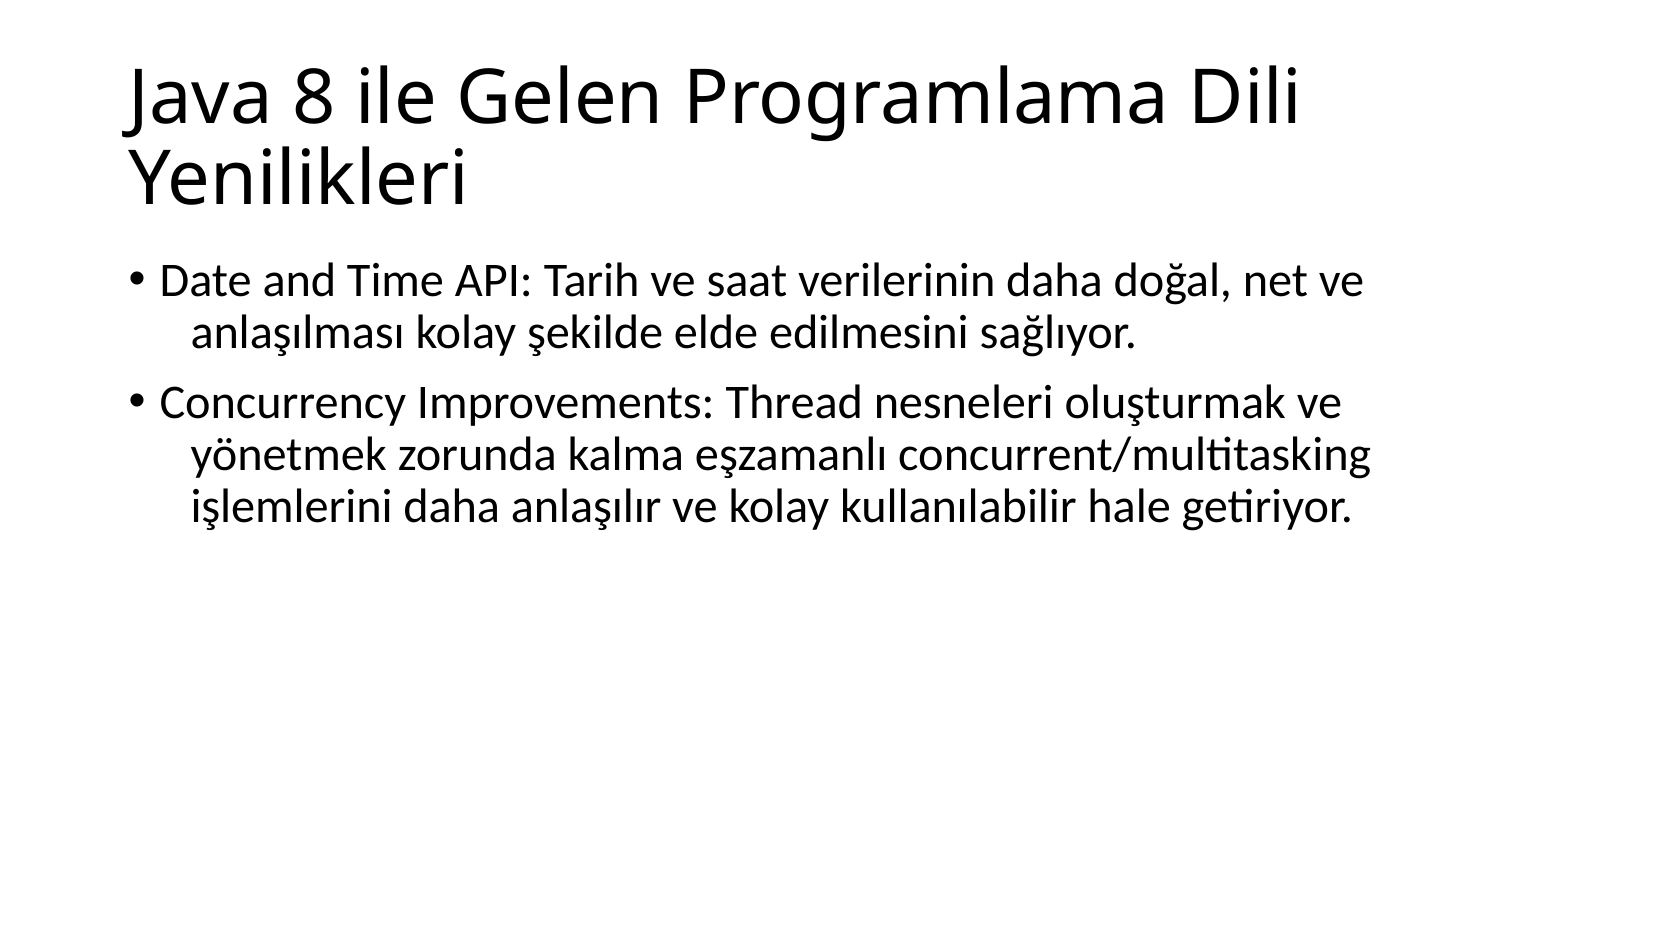

# Java 8 ile Gelen Programlama Dili Yenilikleri
Date and Time API: Tarih ve saat verilerinin daha doğal, net ve anlaşılması kolay şekilde elde edilmesini sağlıyor.
Concurrency Improvements: Thread nesneleri oluşturmak ve yönetmek zorunda kalma eşzamanlı concurrent/multitasking işlemlerini daha anlaşılır ve kolay kullanılabilir hale getiriyor.